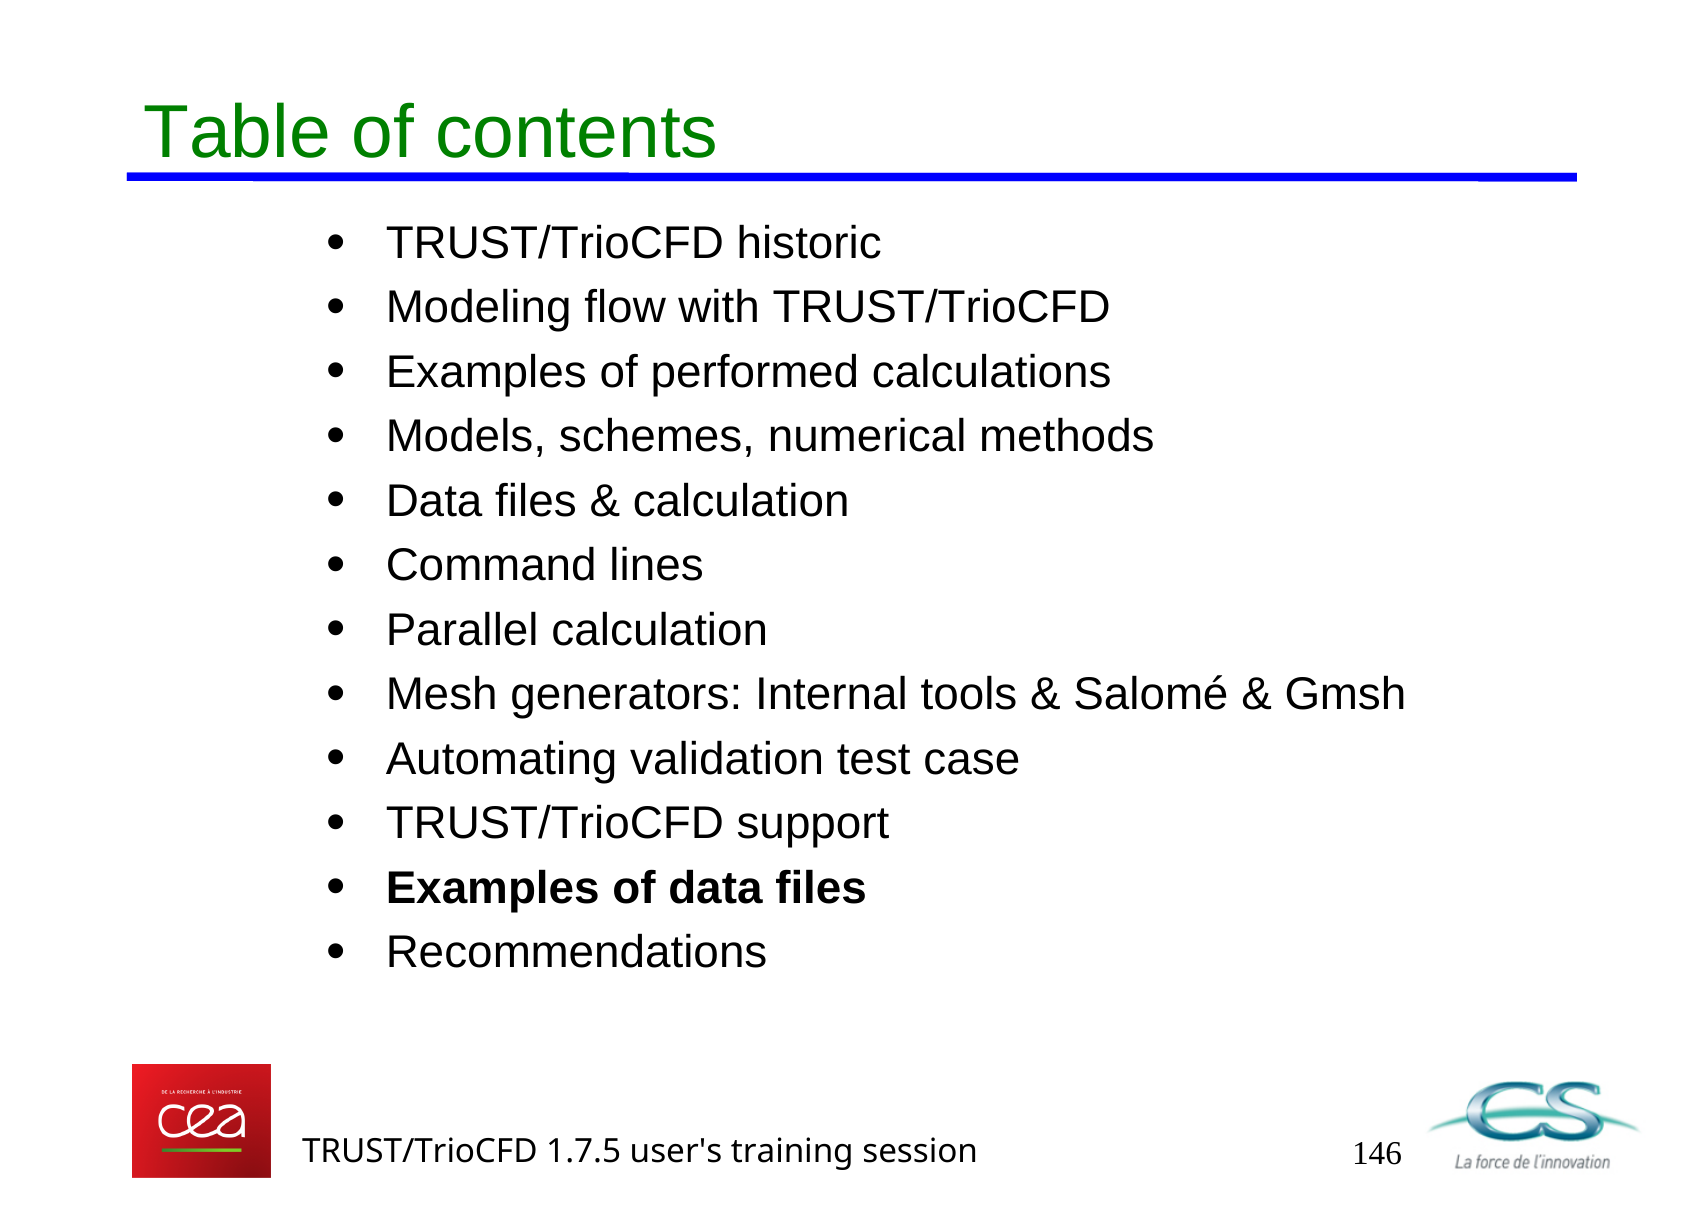

# Table of contents
TRUST/TrioCFD historic
Modeling flow with TRUST/TrioCFD
Examples of performed calculations
Models, schemes, numerical methods
Data files & calculation
Command lines
Parallel calculation
Mesh generators: Internal tools & Salomé & Gmsh
Automating validation test case
TRUST/TrioCFD support
Examples of data files
Recommendations
TRUST/TrioCFD 1.7.5 user's training session
146